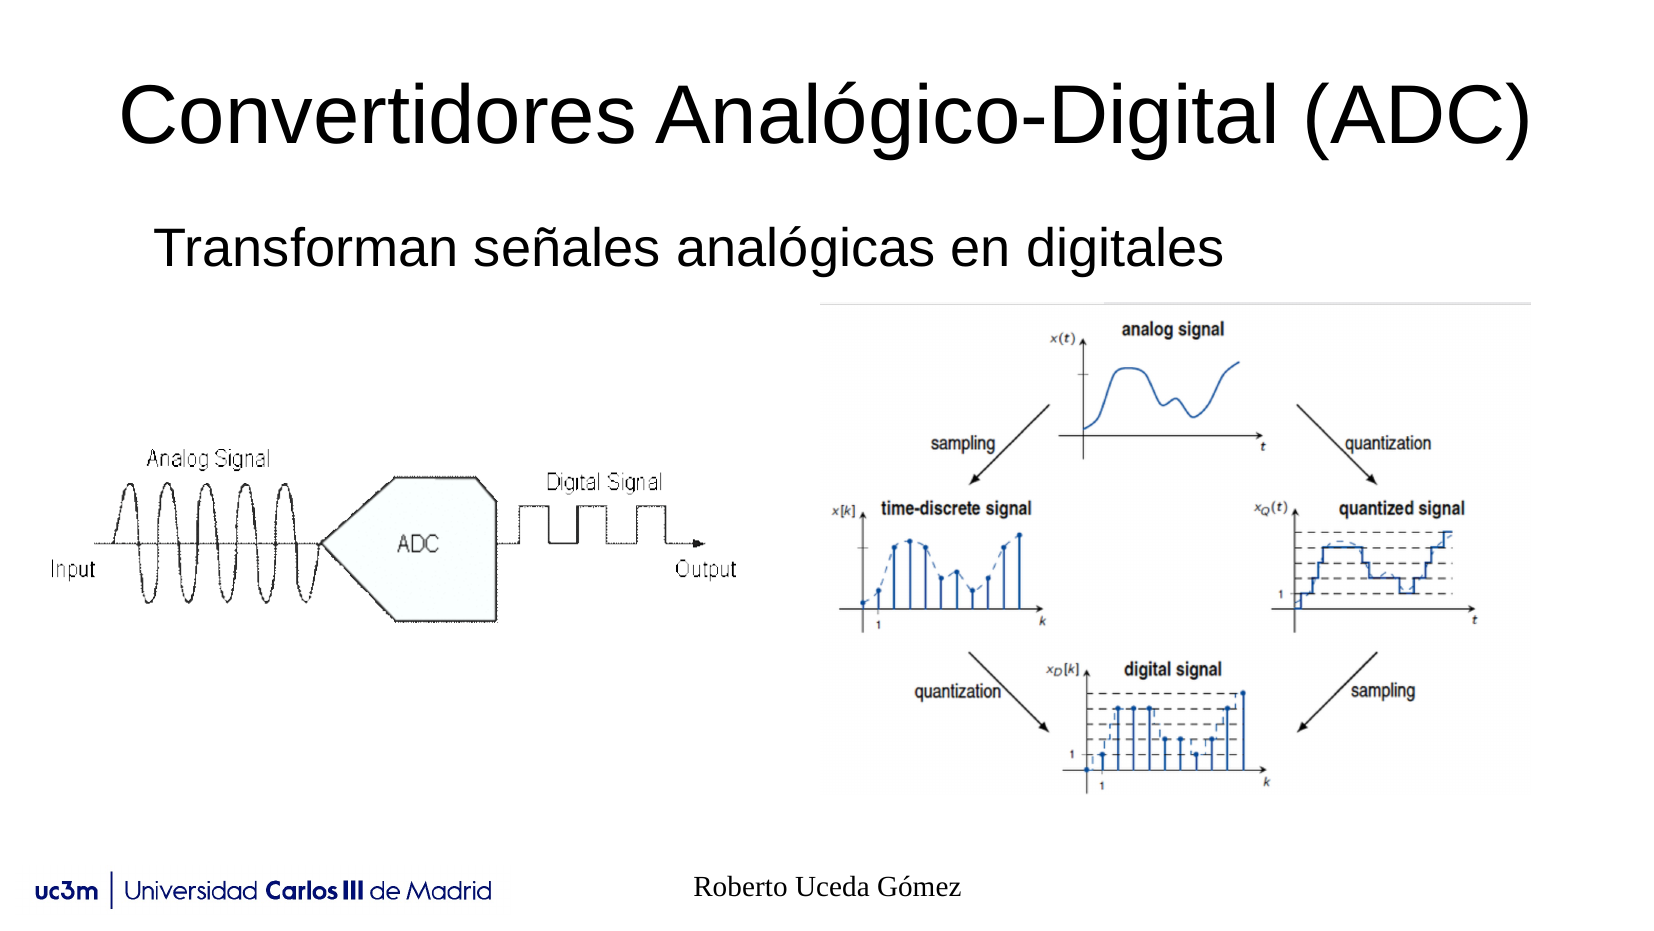

# Convertidores Analógico-Digital (ADC)
Transforman señales analógicas en digitales